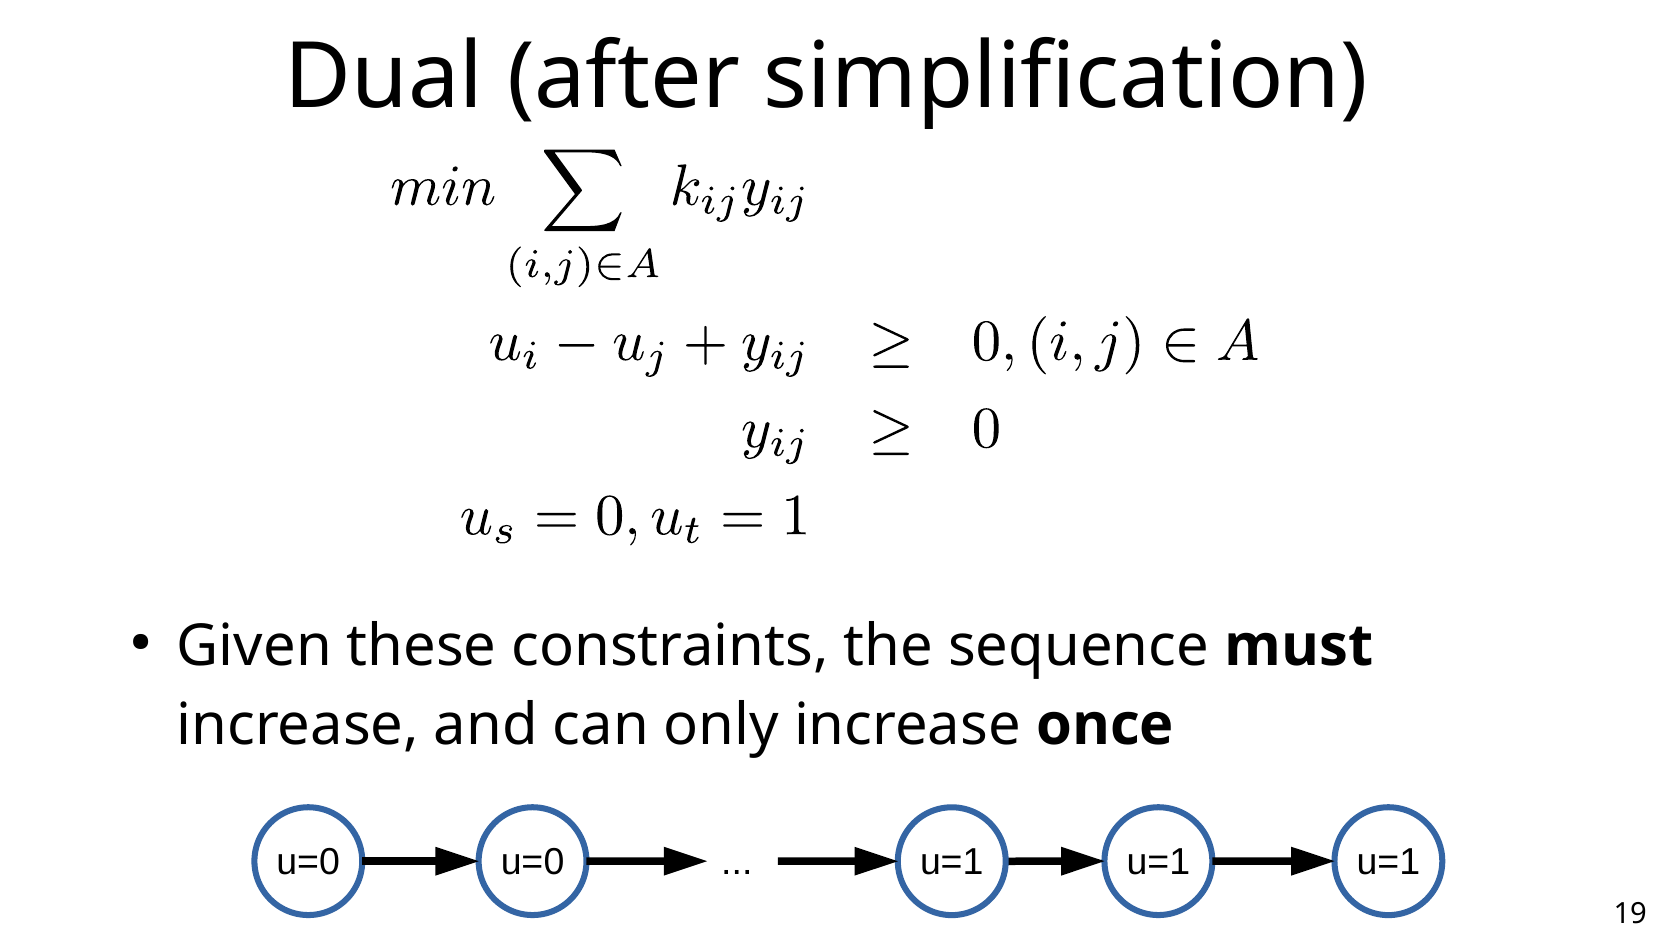

# Dual (after simplification)
Given these constraints, the sequence must increase, and can only increase once
u=1
u=0
u=0
u=1
u=1
...
19